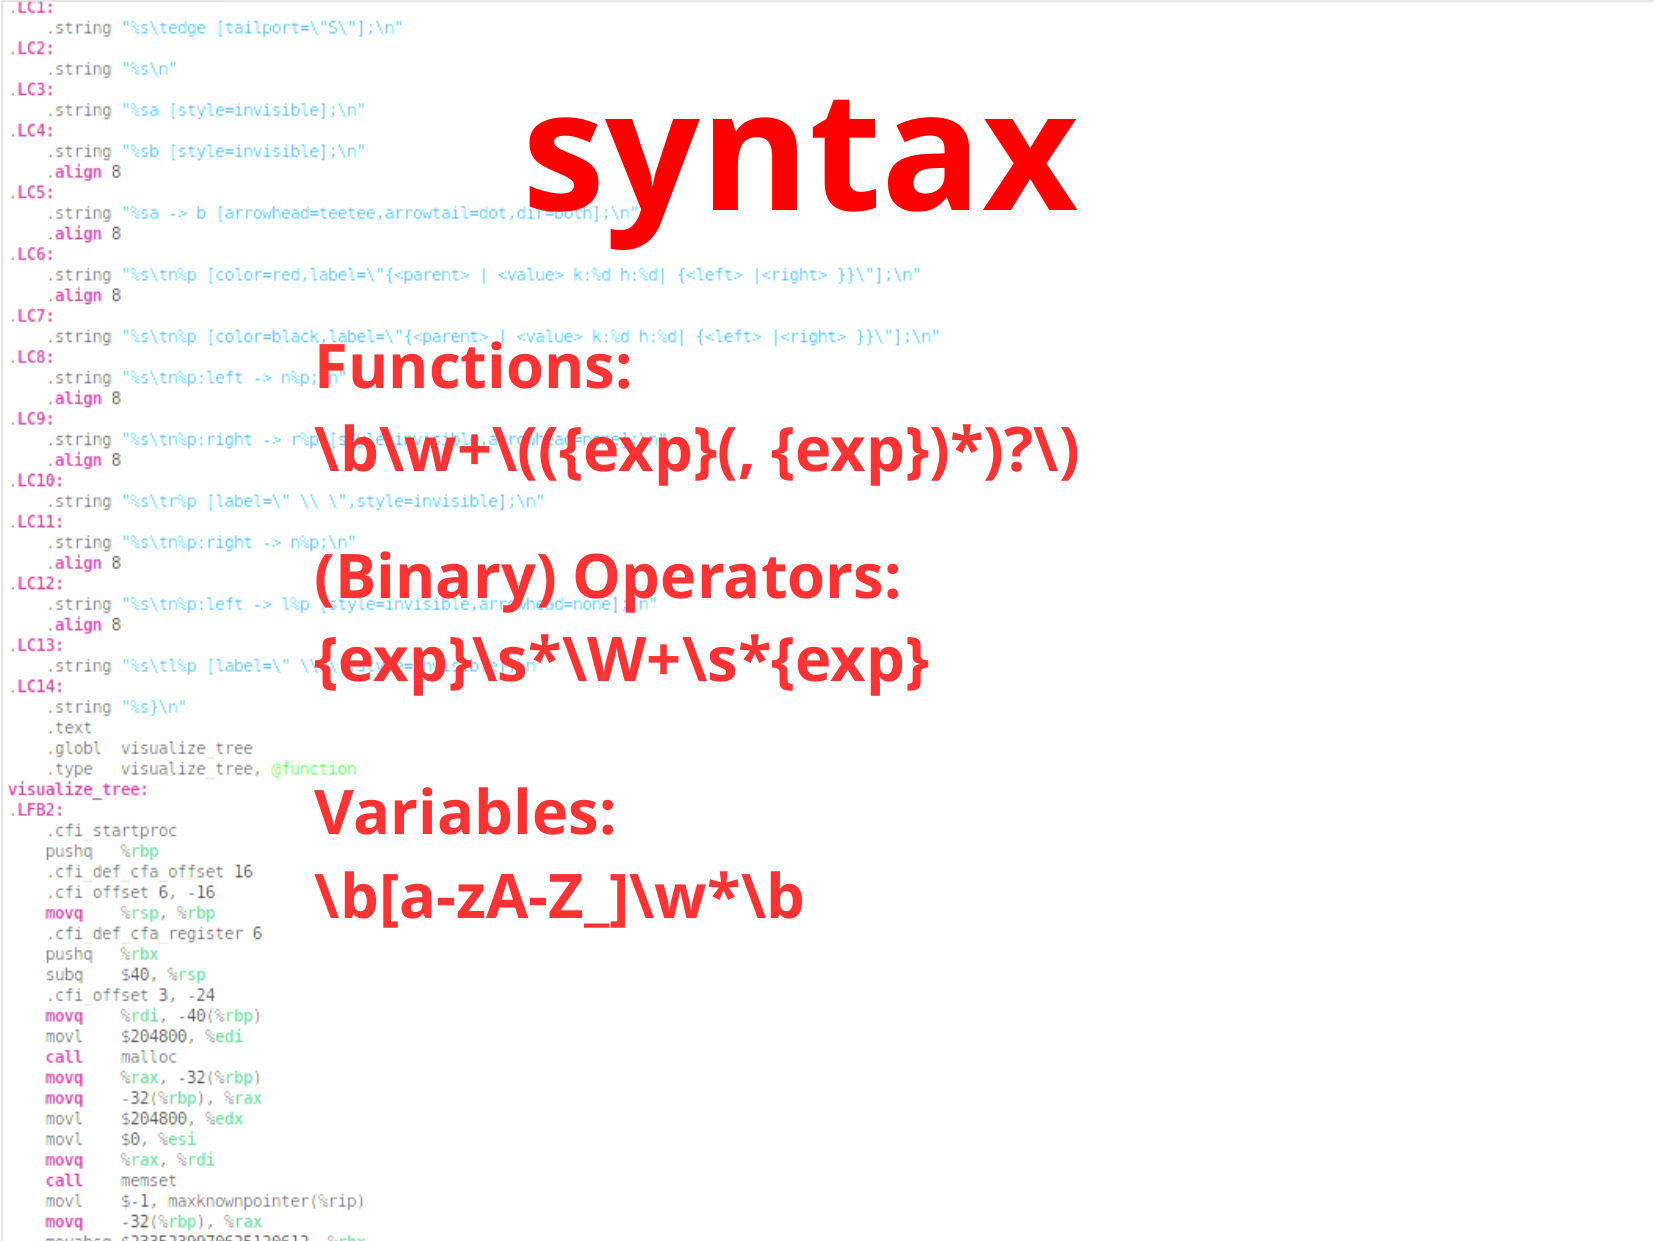

syntax
Functions:
\b\w+\(({exp}(, {exp})*)?\)
(Binary) Operators:
{exp}\s*\W+\s*{exp}
Variables:
\b[a-zA-Z_]\w*\b